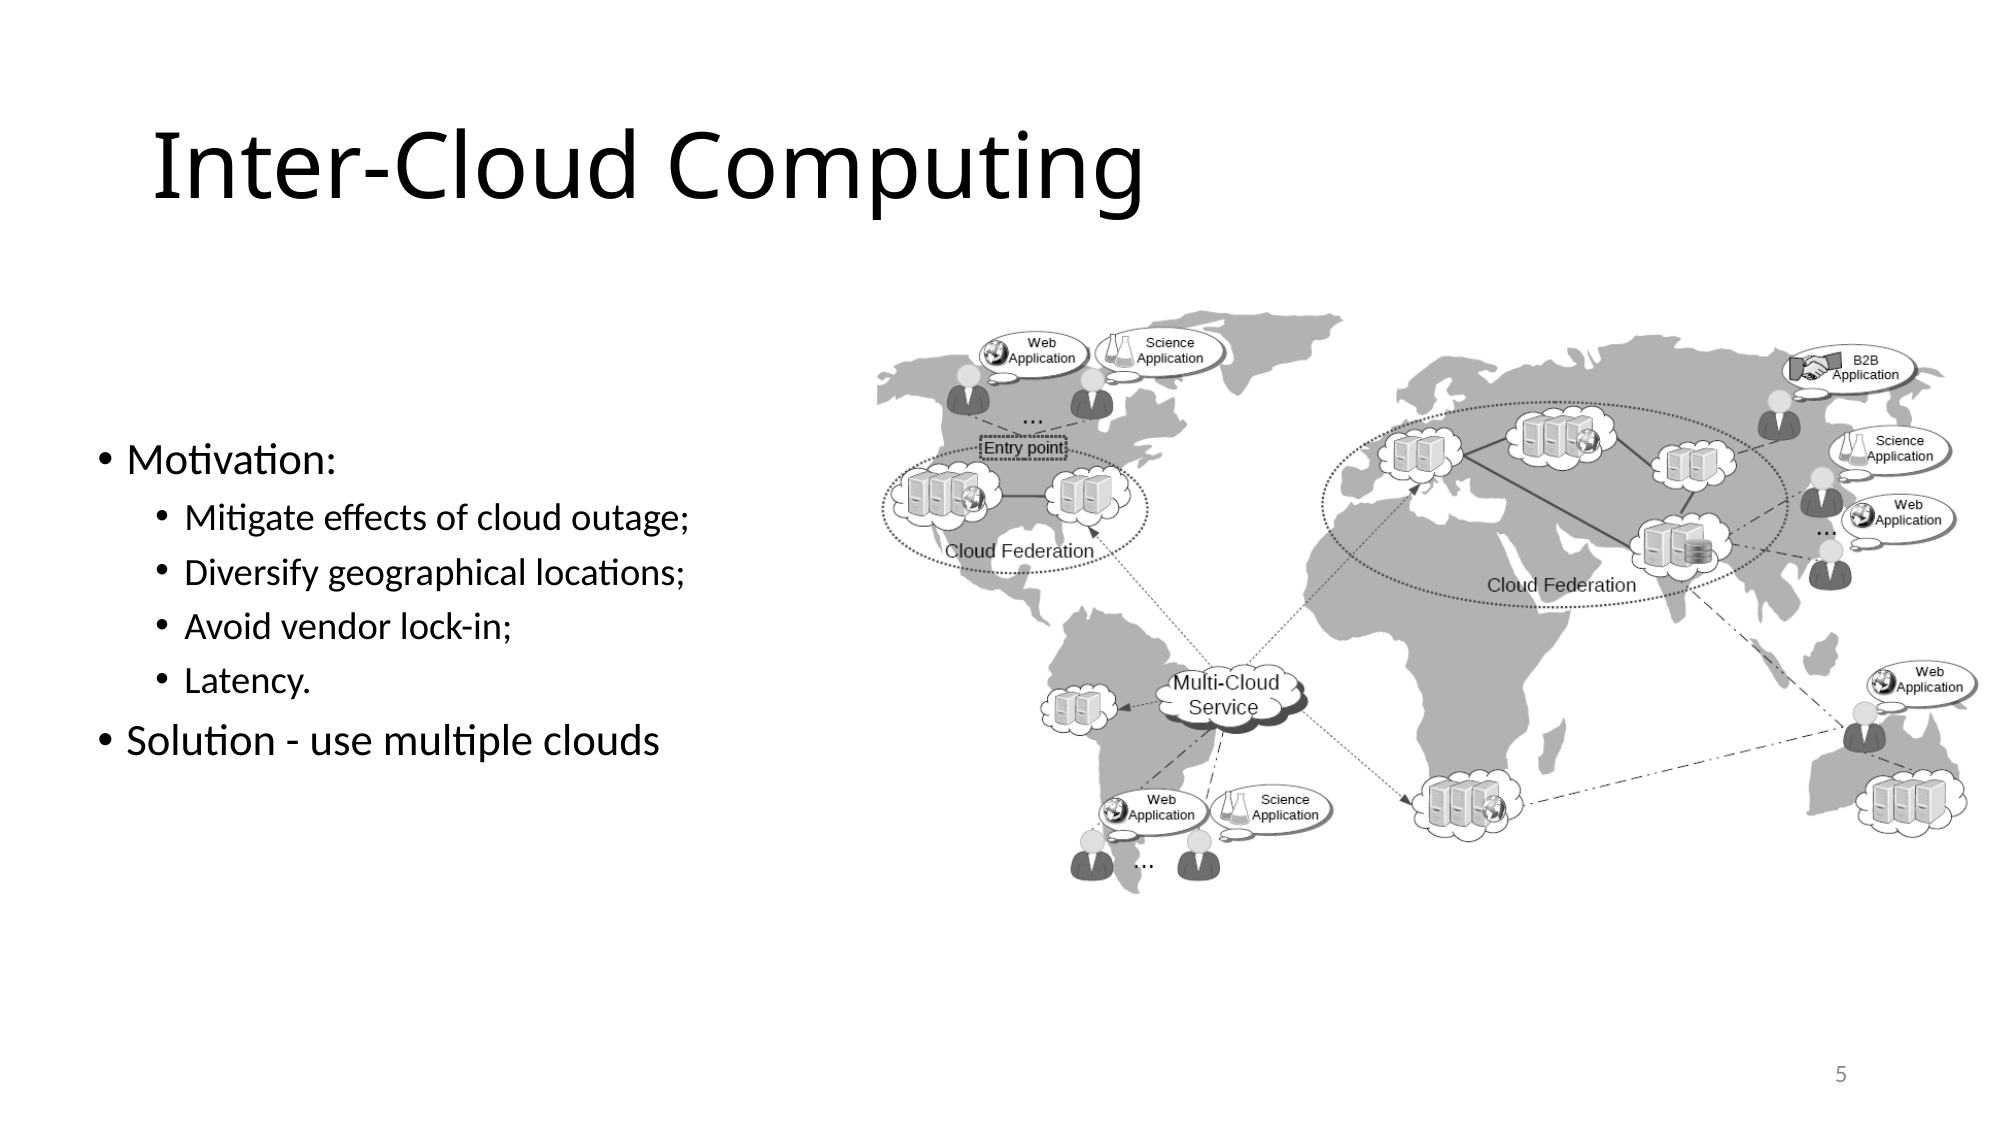

# Inter-Cloud Computing
Motivation:
Mitigate effects of cloud outage;
Diversify geographical locations;
Avoid vendor lock-in;
Latency.
Solution - use multiple clouds